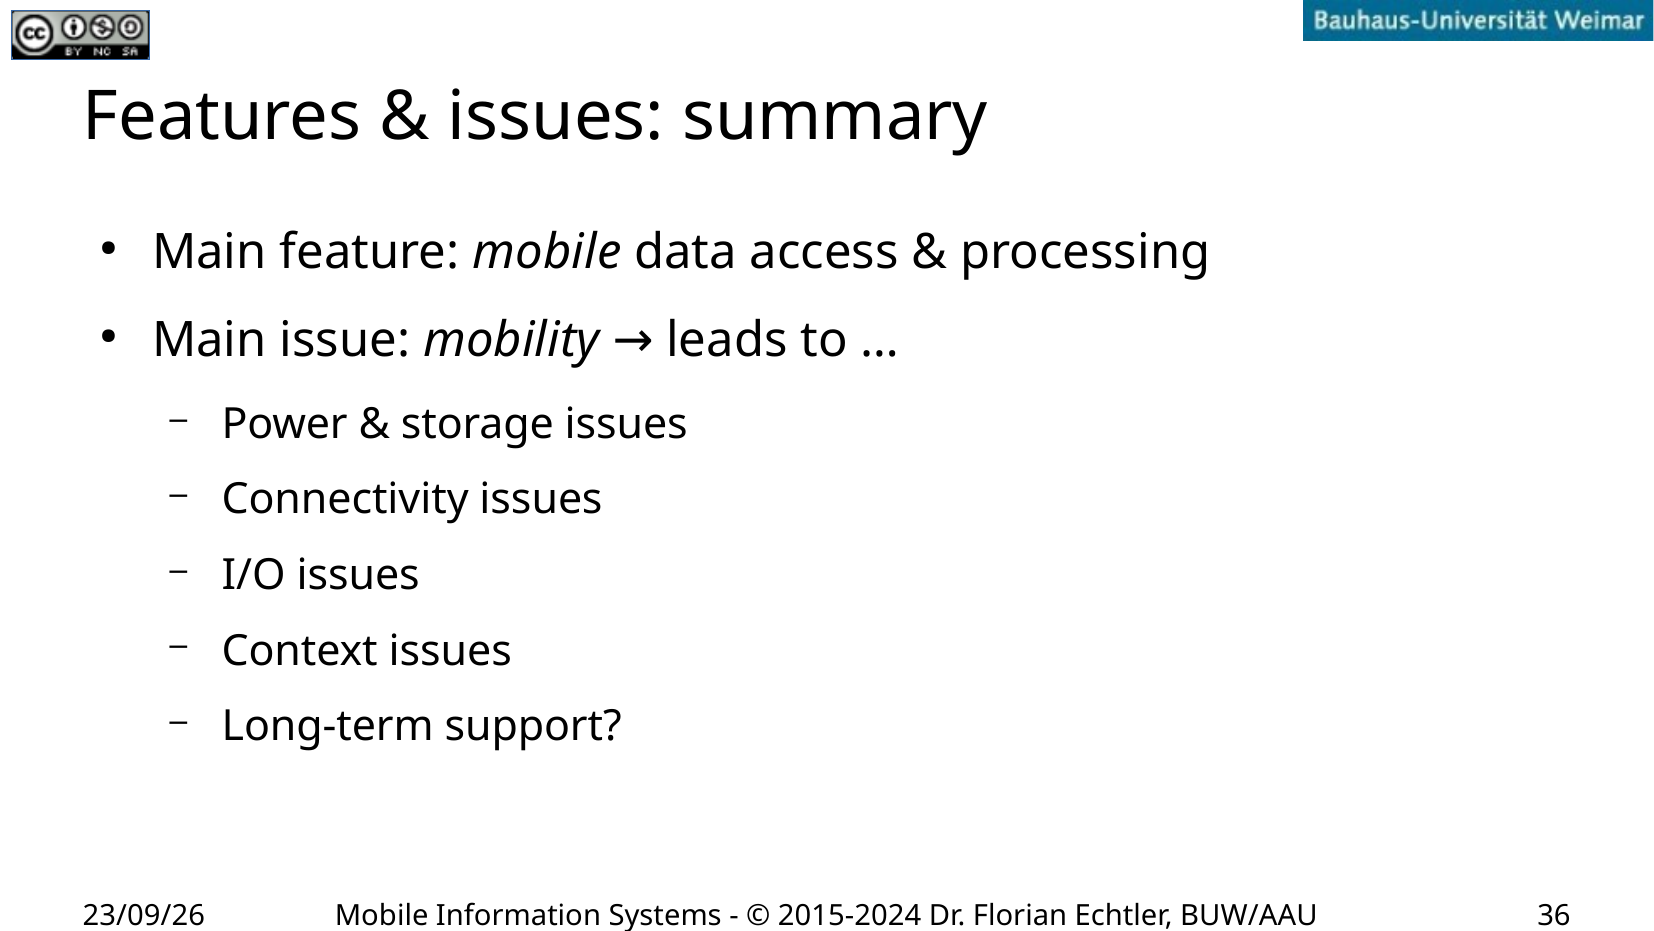

# Features & issues: summary
Main feature: mobile data access & processing
Main issue: mobility → leads to …
Power & storage issues
Connectivity issues
I/O issues
Context issues
Long-term support?
Mobile Information Systems - © 2015-2024 Dr. Florian Echtler, BUW/AAU
36